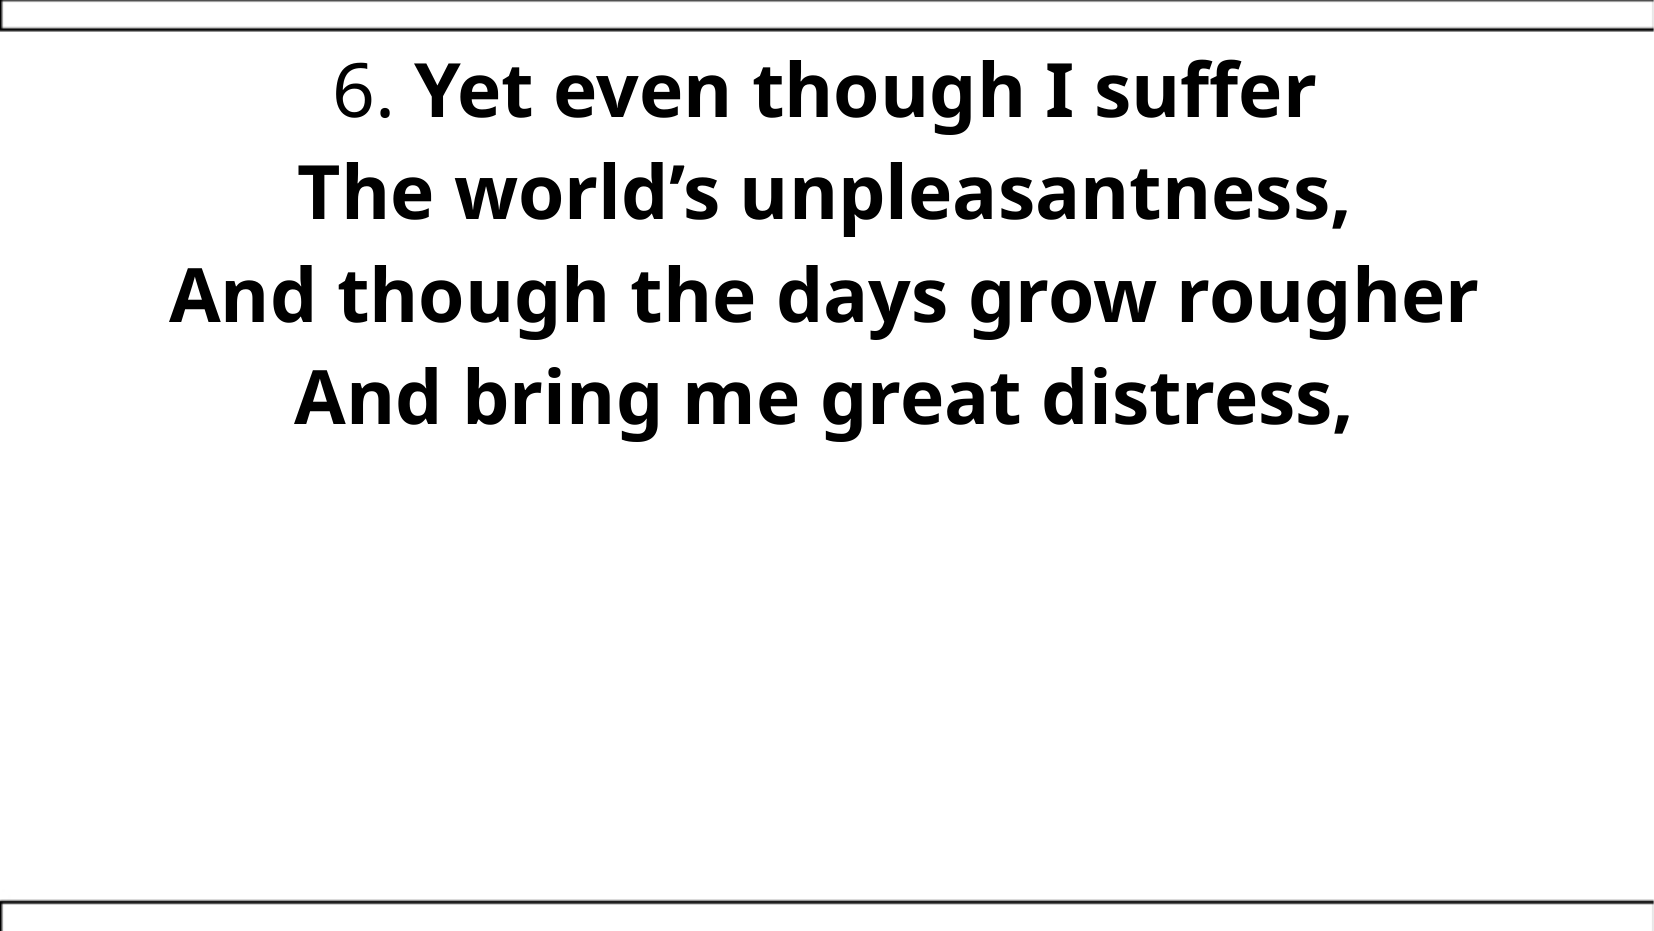

6. Yet even though I suffer
The world’s unpleasantness,
And though the days grow rougher
And bring me great distress,